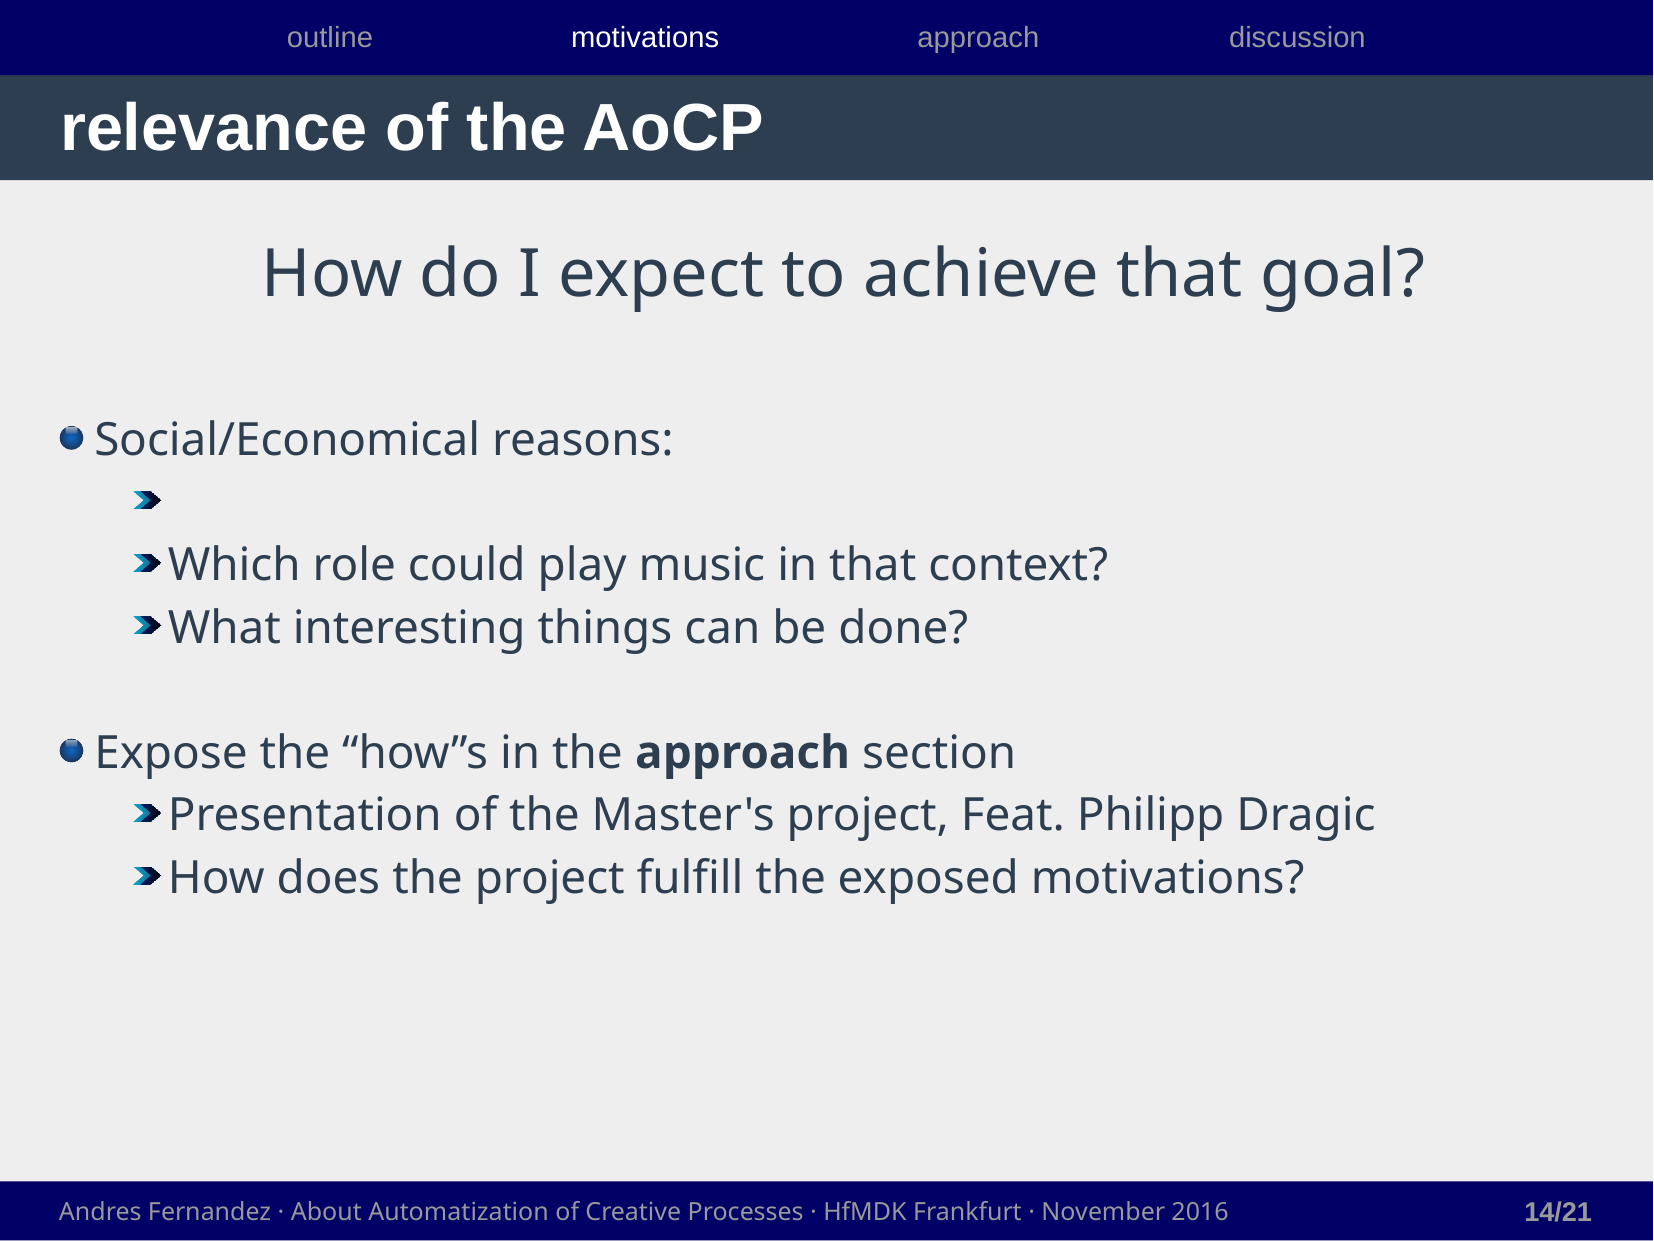

outline motivations approach discussion
# relevance of the AoCP
How do I expect to achieve that goal?
Social/Economical reasons:
Which role could play music in that context?
What interesting things can be done?
Expose the “how”s in the approach section
Presentation of the Master's project, Feat. Philipp Dragic
How does the project fulfill the exposed motivations?